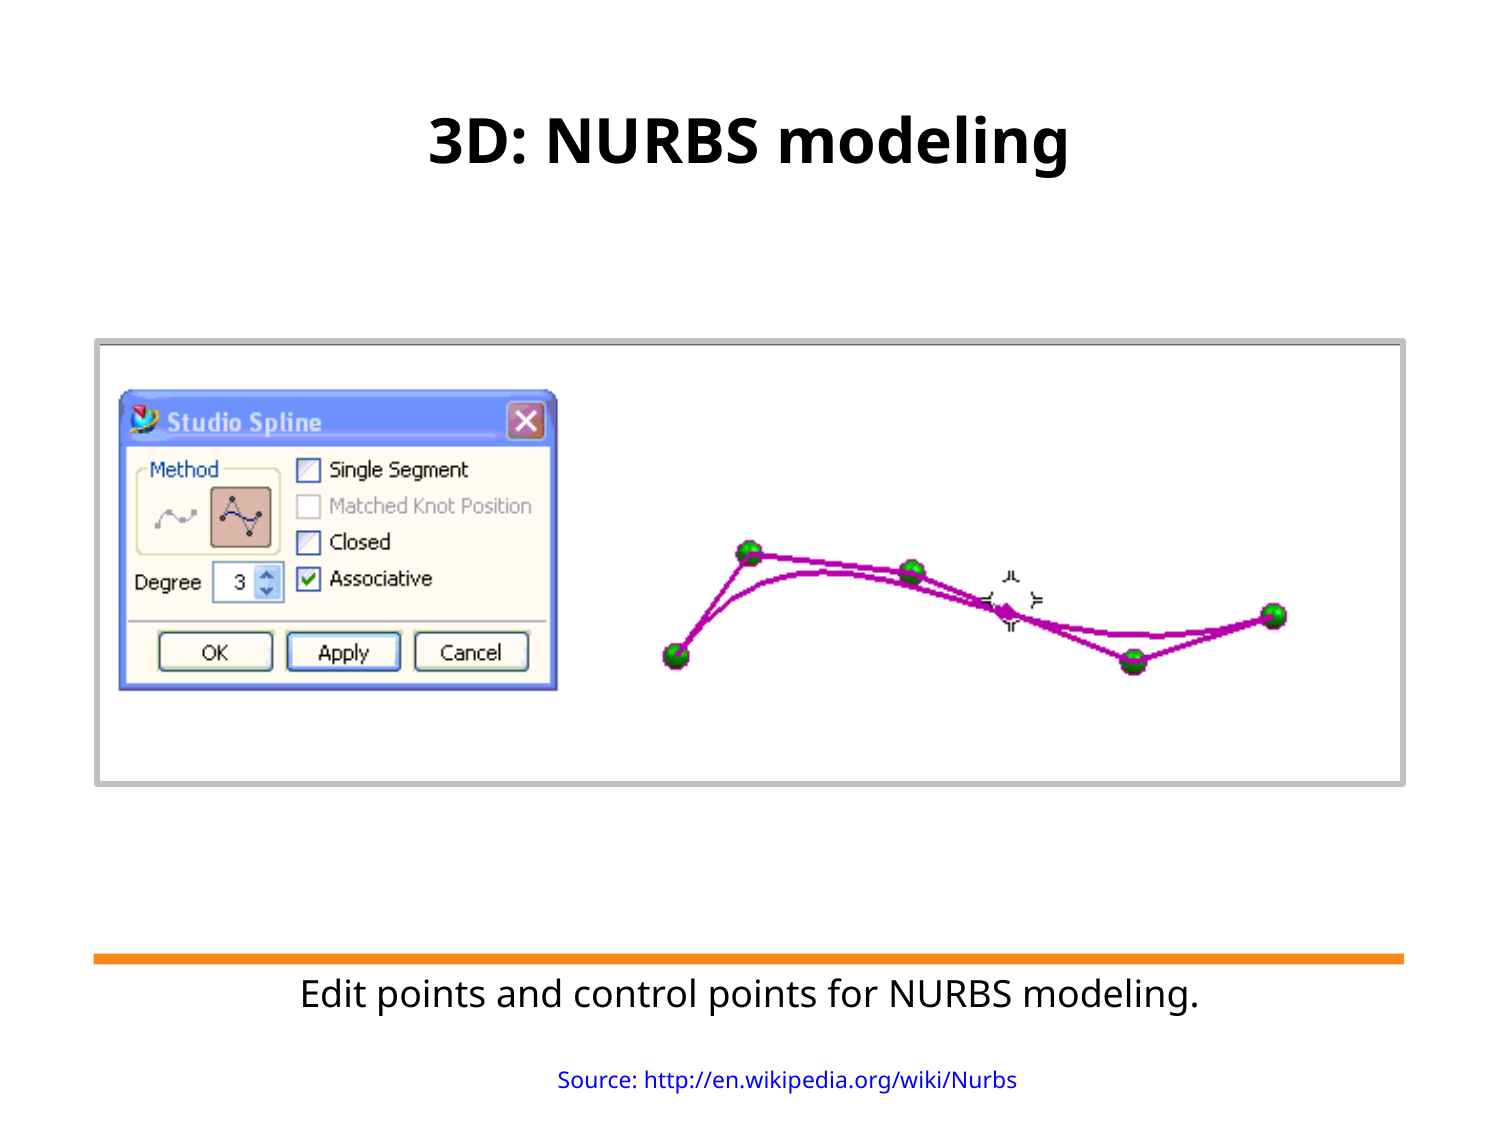

# 3D: NURBS modeling
Edit points and control points for NURBS modeling.
Source: http://en.wikipedia.org/wiki/Nurbs